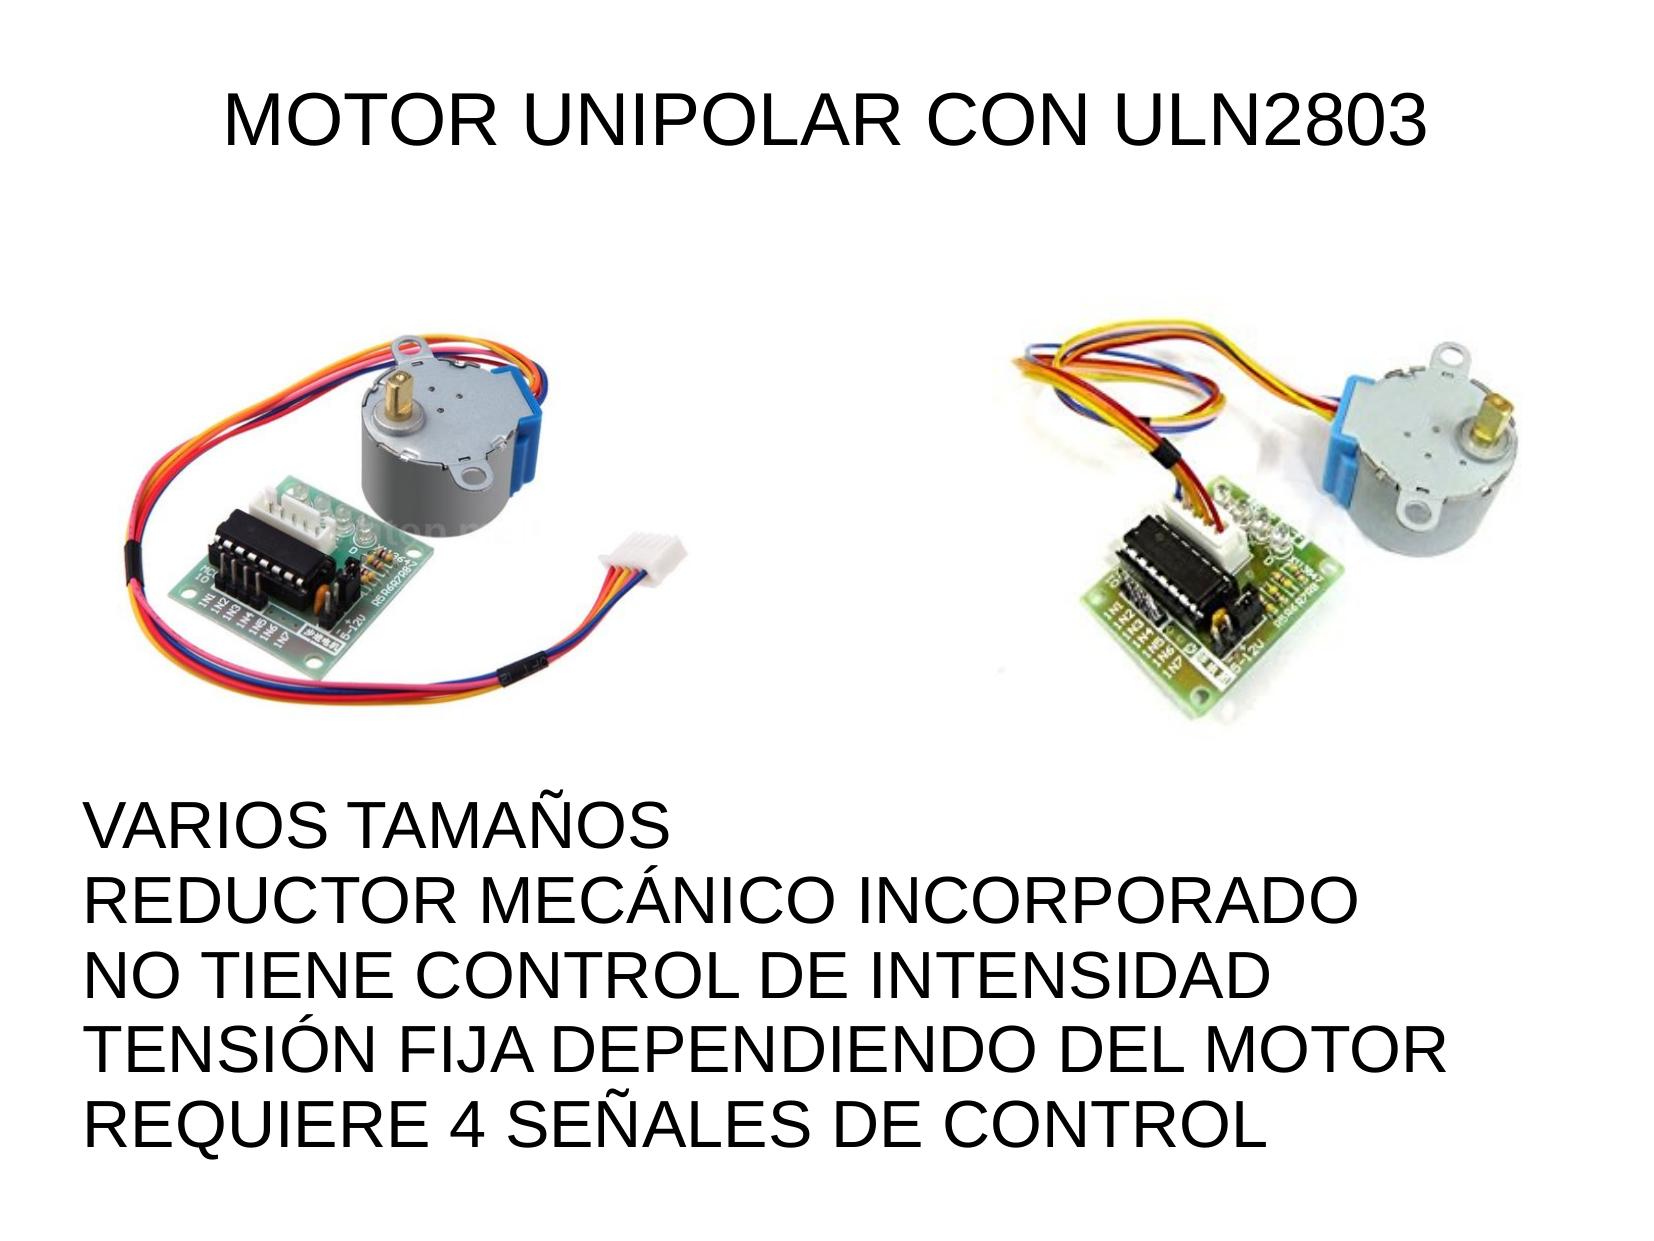

# MOTOR UNIPOLAR CON ULN2803
VARIOS TAMAÑOS
REDUCTOR MECÁNICO INCORPORADO
NO TIENE CONTROL DE INTENSIDAD
TENSIÓN FIJA DEPENDIENDO DEL MOTOR
REQUIERE 4 SEÑALES DE CONTROL